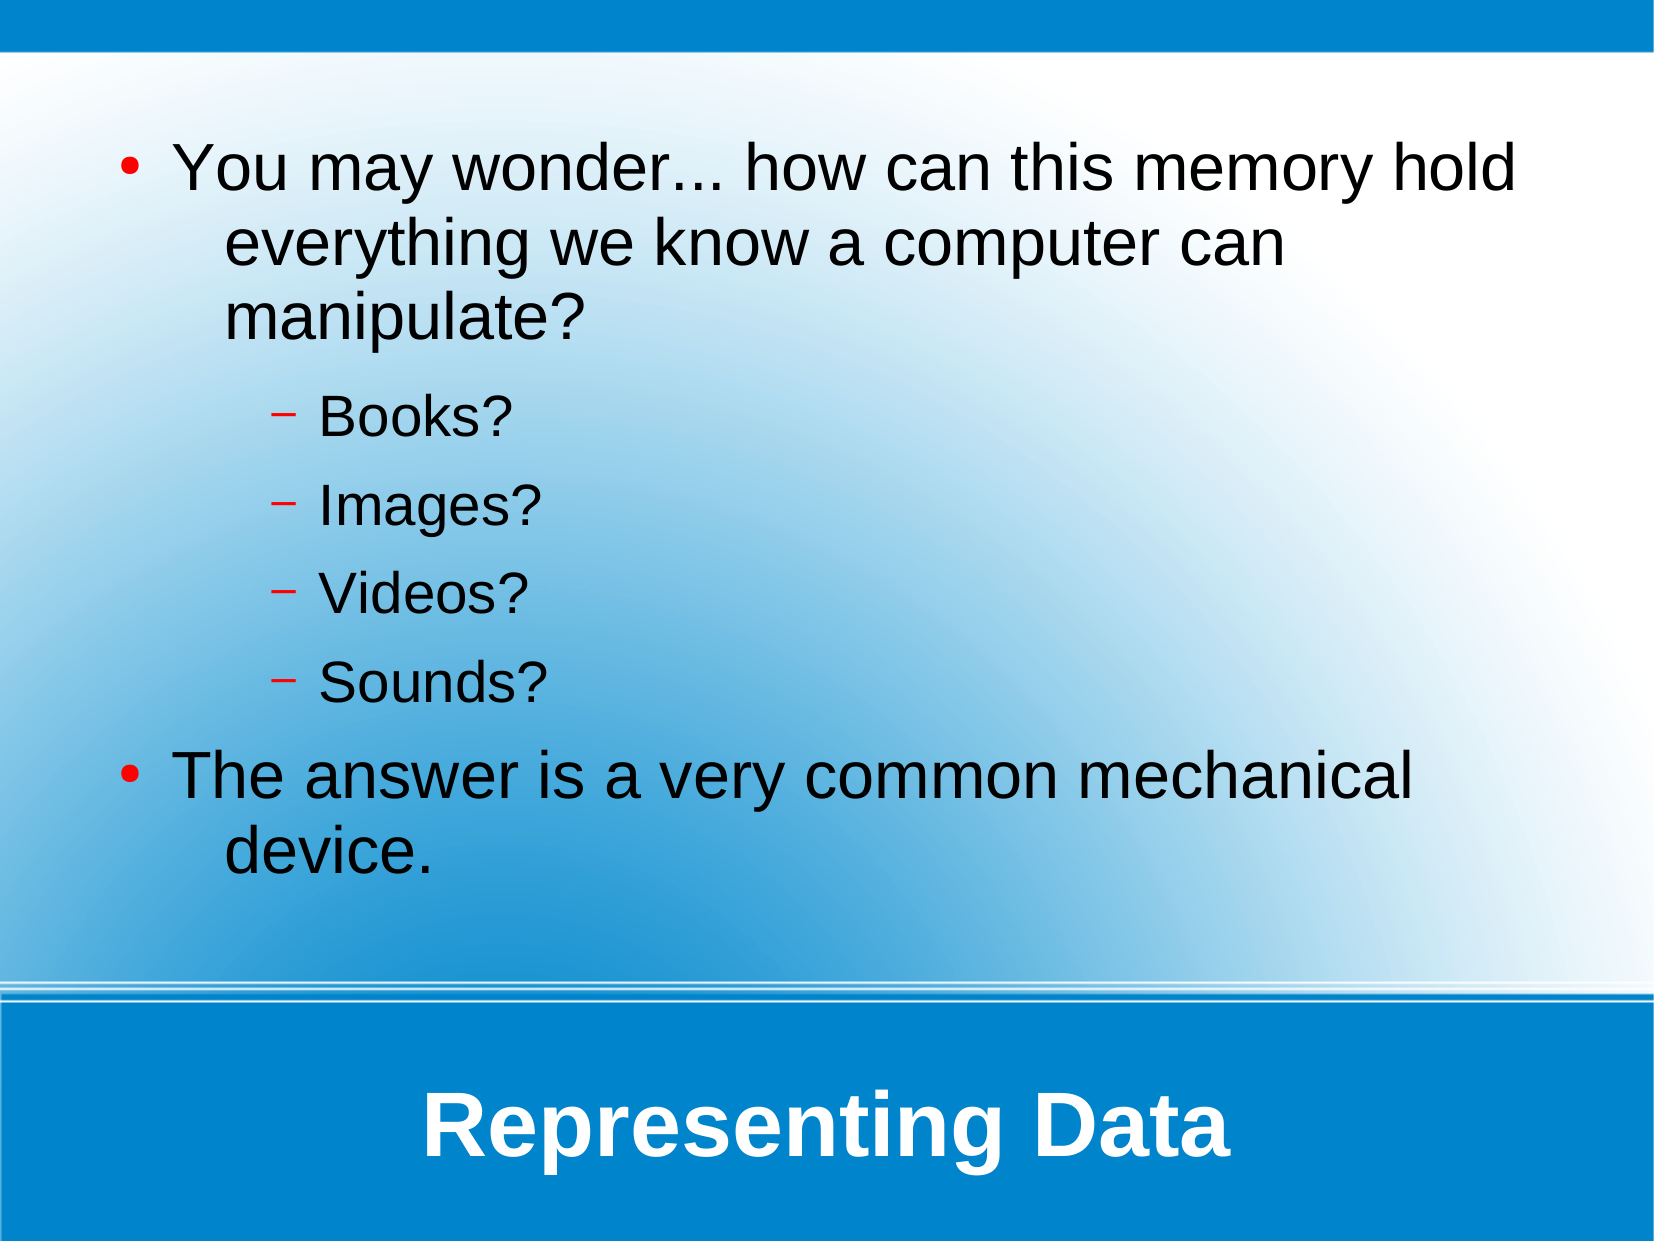

You may wonder... how can this memory hold everything we know a computer can manipulate?
Books?
Images?
Videos?
Sounds?
The answer is a very common mechanical device.
# Representing Data